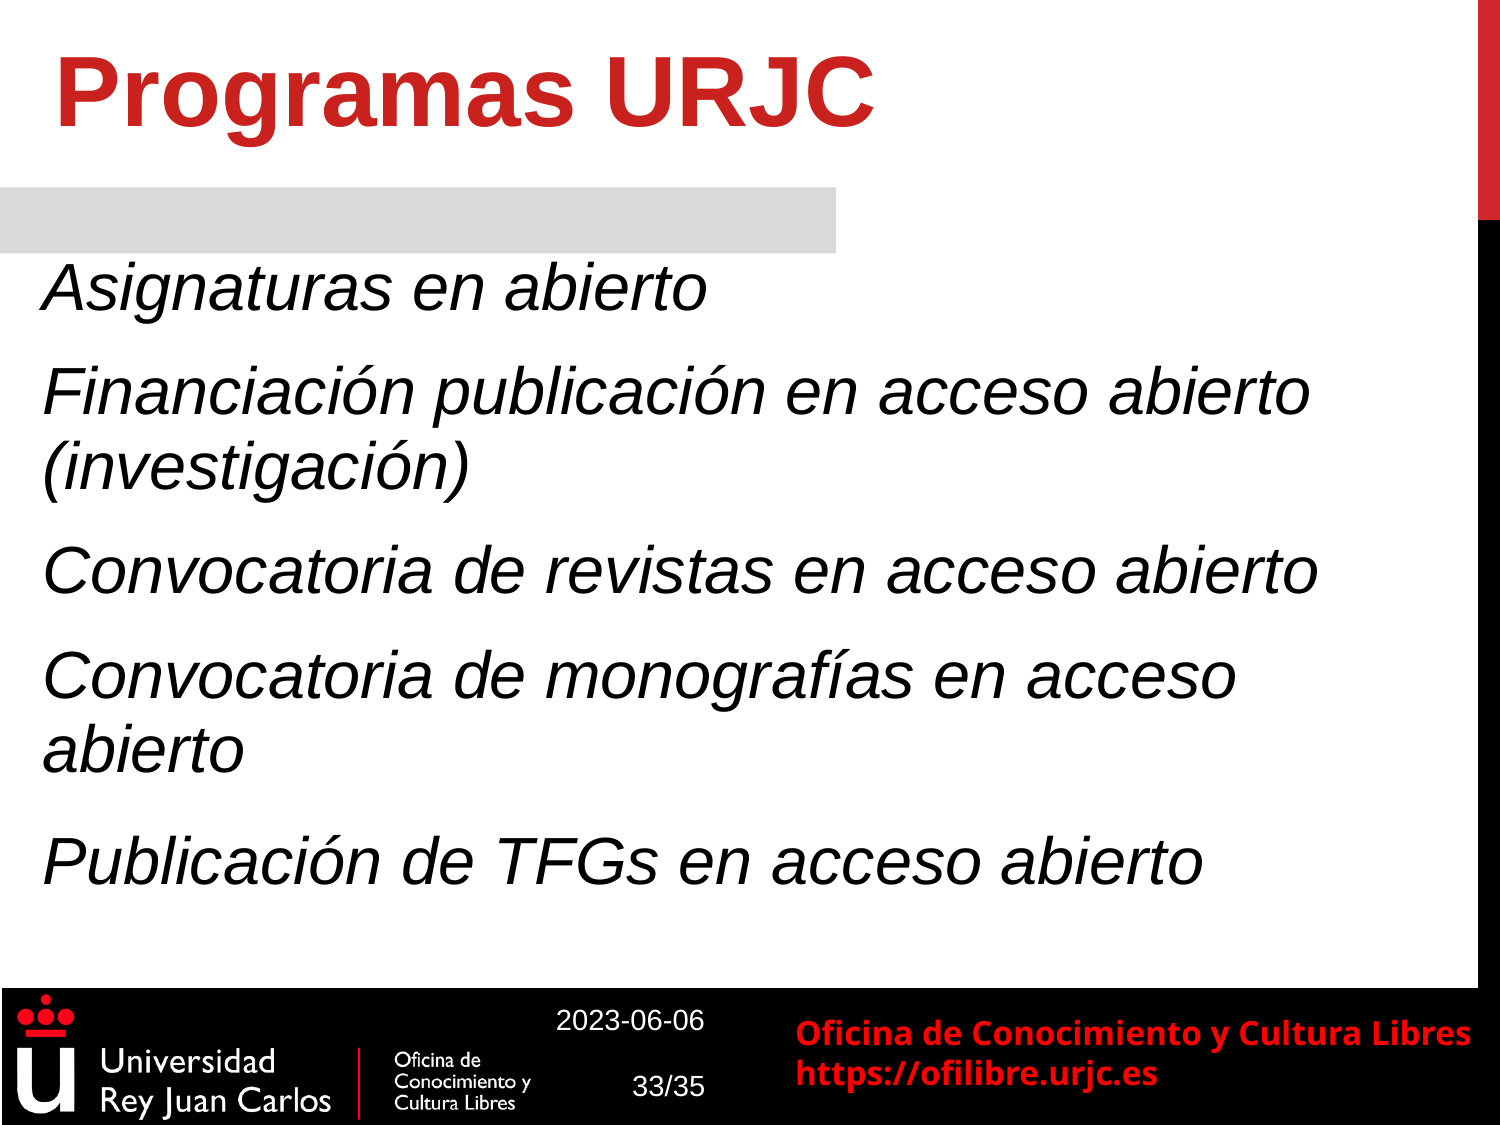

Programas URJC
#
Asignaturas en abierto
Financiación publicación en acceso abierto (investigación)
Convocatoria de revistas en acceso abierto
Convocatoria de monografías en acceso abierto
Publicación de TFGs en acceso abierto